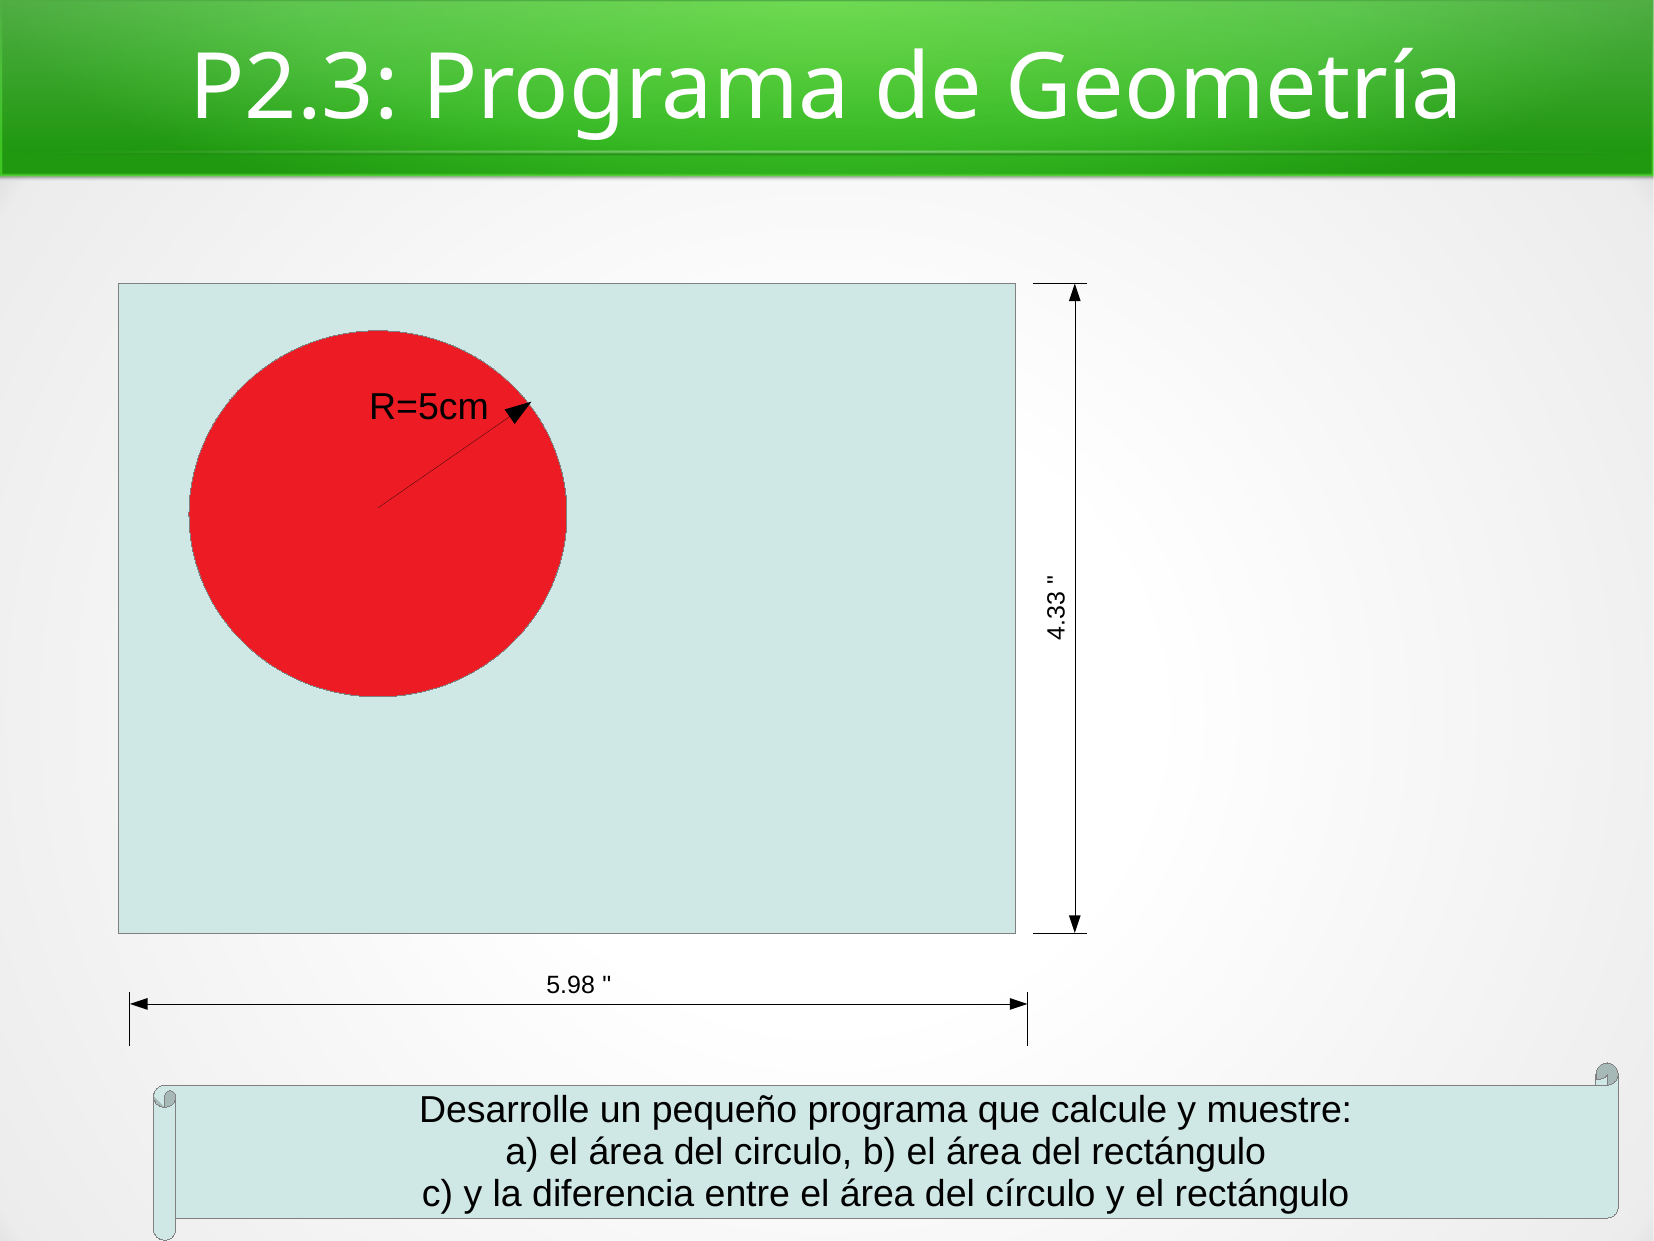

# P2.3: Programa de Geometría
R=5cm
Desarrolle un pequeño programa que calcule y muestre:
 a) el área del circulo, b) el área del rectángulo
c) y la diferencia entre el área del círculo y el rectángulo